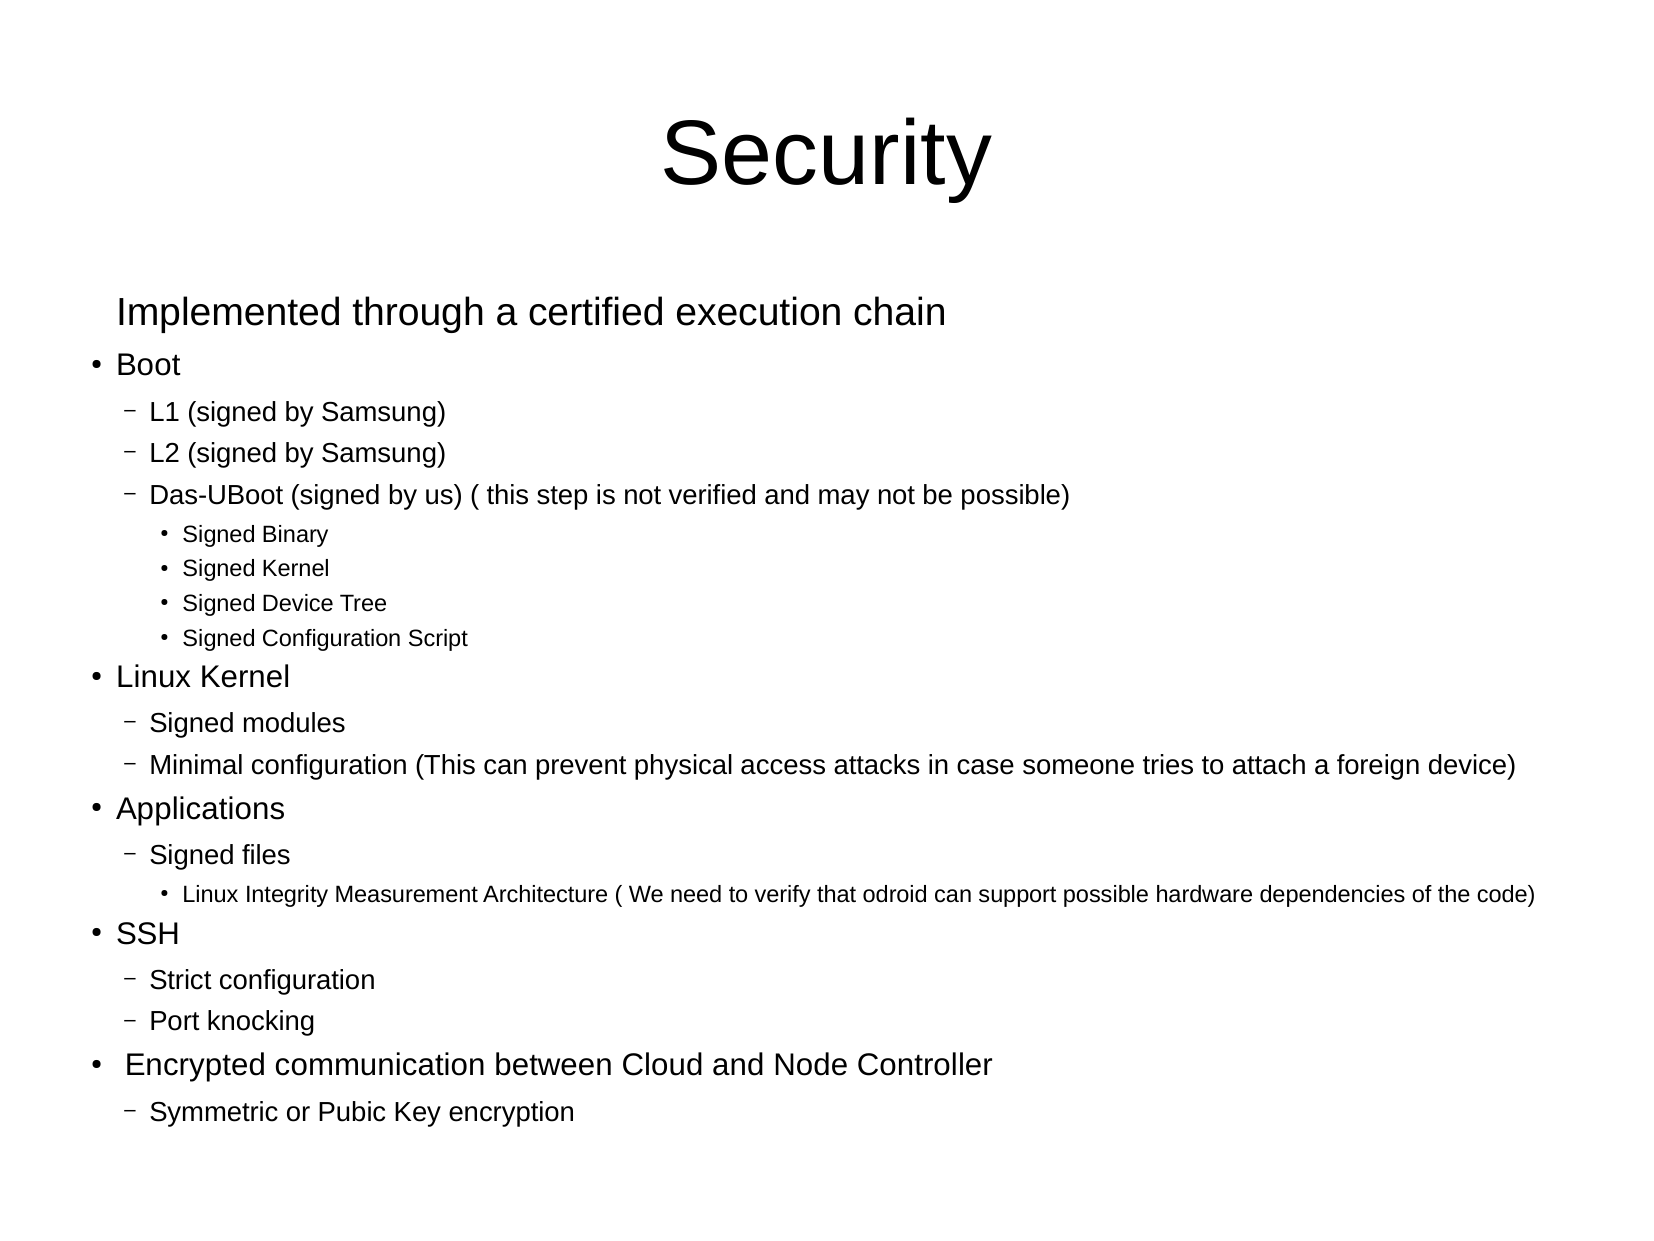

# Security
Implemented through a certified execution chain
Boot
L1 (signed by Samsung)
L2 (signed by Samsung)
Das-UBoot (signed by us) ( this step is not verified and may not be possible)
Signed Binary
Signed Kernel
Signed Device Tree
Signed Configuration Script
Linux Kernel
Signed modules
Minimal configuration (This can prevent physical access attacks in case someone tries to attach a foreign device)
Applications
Signed files
Linux Integrity Measurement Architecture ( We need to verify that odroid can support possible hardware dependencies of the code)
SSH
Strict configuration
Port knocking
 Encrypted communication between Cloud and Node Controller
Symmetric or Pubic Key encryption